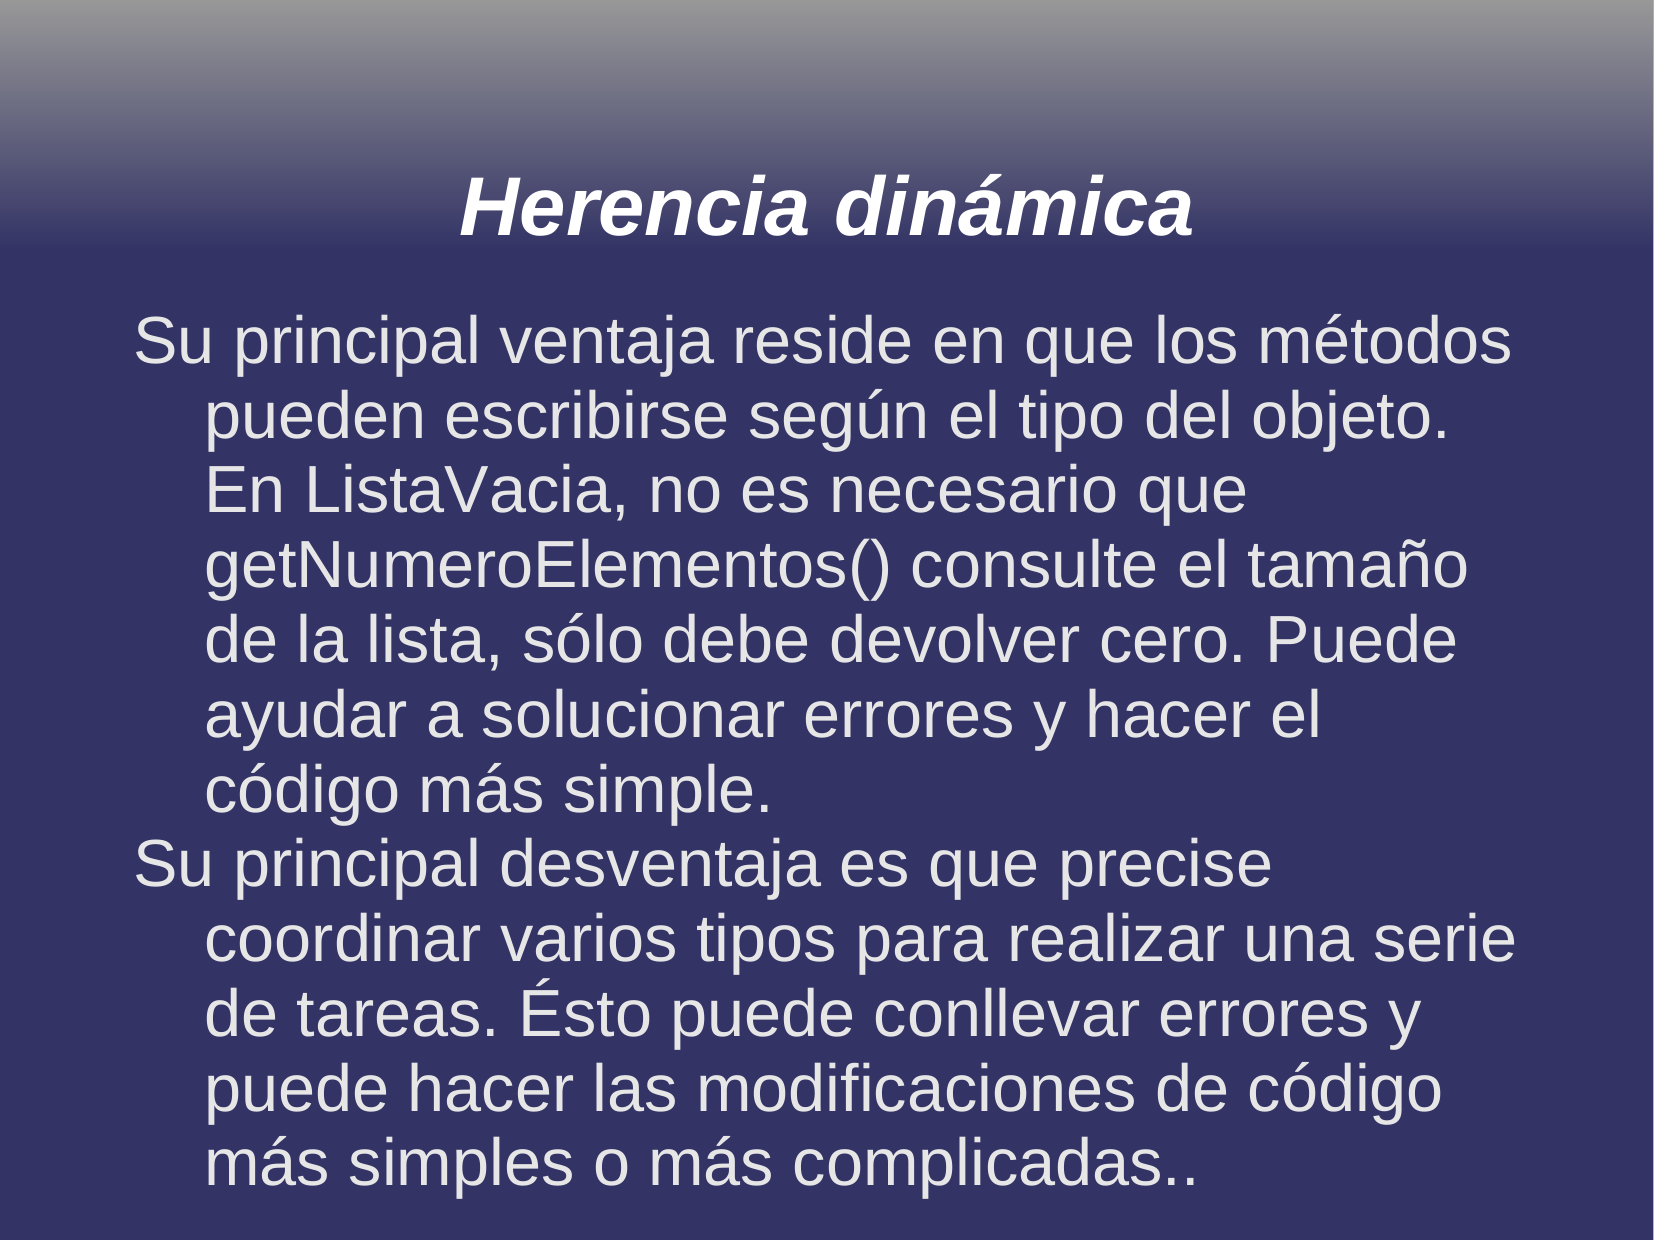

# Herencia dinámica
Su principal ventaja reside en que los métodos pueden escribirse según el tipo del objeto. En ListaVacia, no es necesario que getNumeroElementos() consulte el tamaño de la lista, sólo debe devolver cero. Puede ayudar a solucionar errores y hacer el código más simple.
Su principal desventaja es que precise coordinar varios tipos para realizar una serie de tareas. Ésto puede conllevar errores y puede hacer las modificaciones de código más simples o más complicadas..